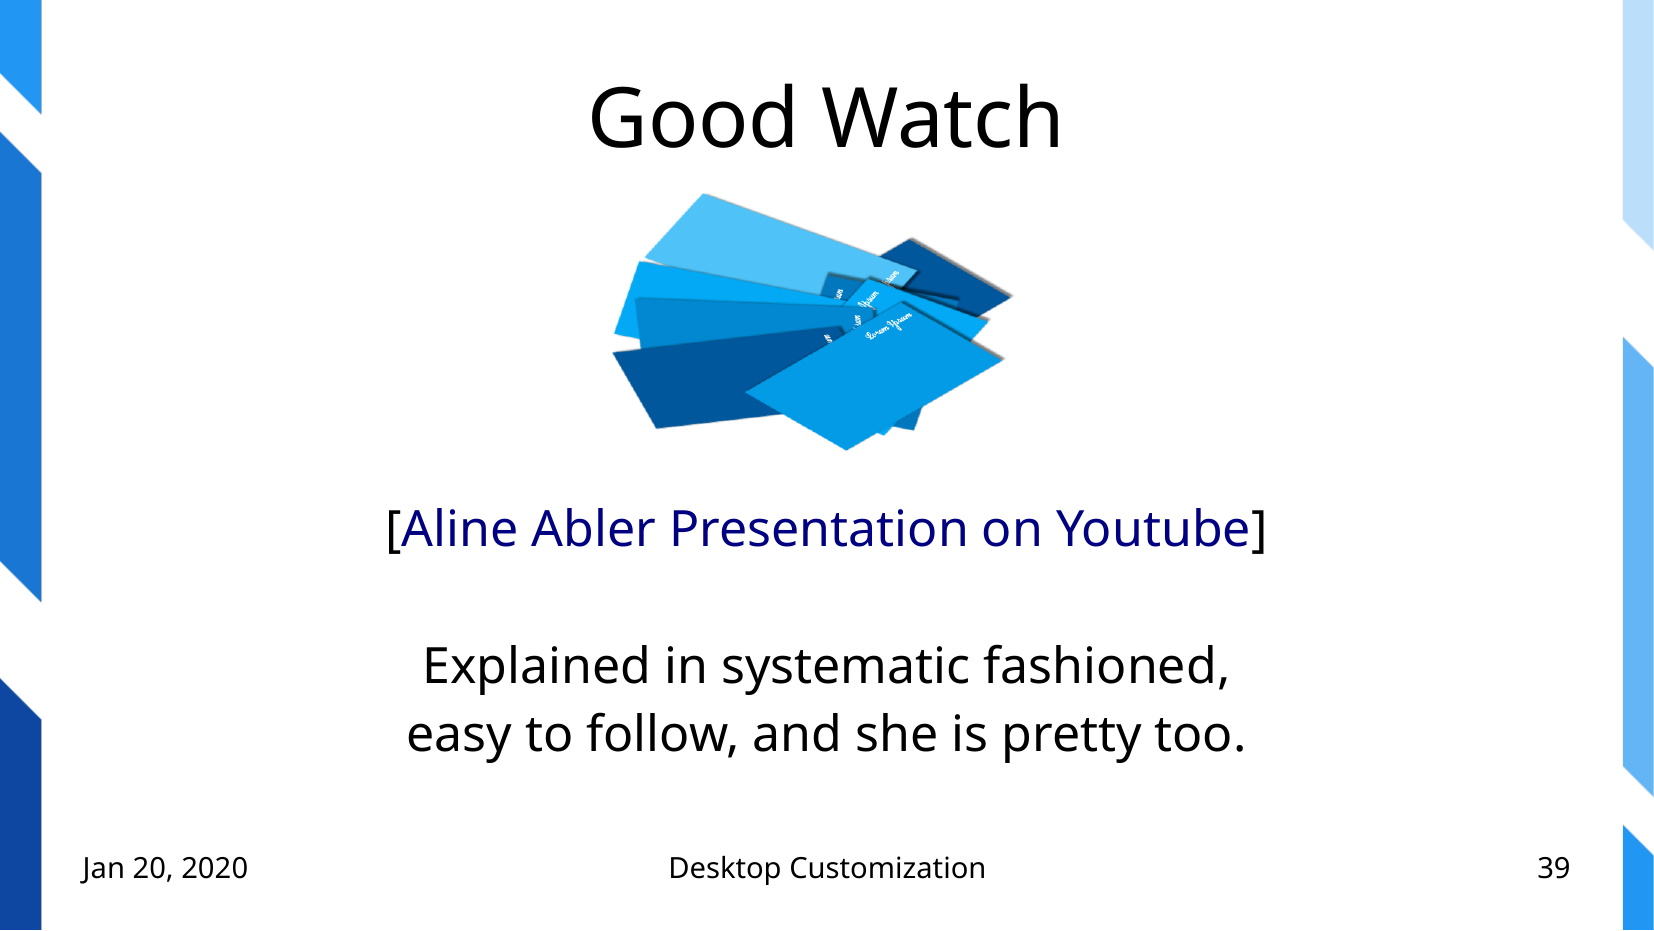

# Good Watch
[Aline Abler Presentation on Youtube]
Explained in systematic fashioned,
easy to follow, and she is pretty too.
Jan 20, 2020
Desktop Customization
39